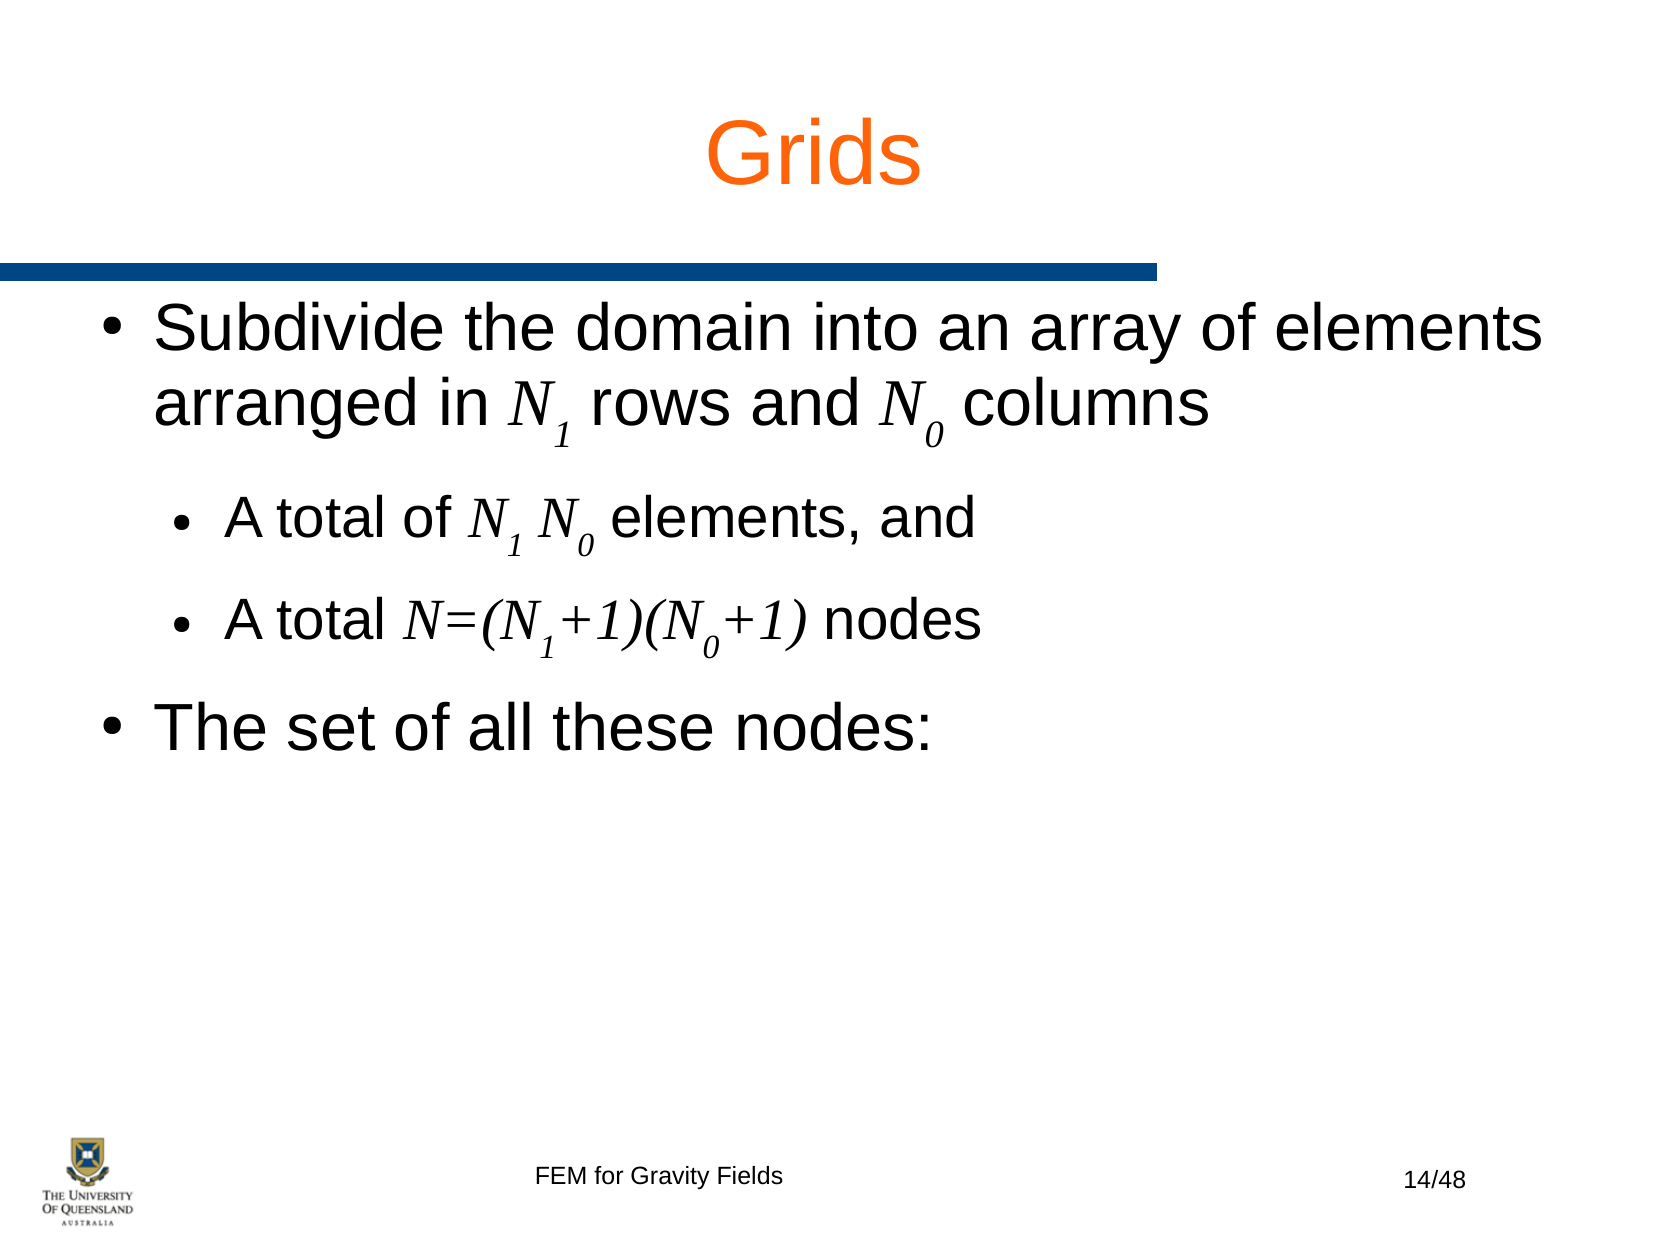

# Grids
Subdivide the domain into an array of elements arranged in N1 rows and N0 columns
A total of N1 N0 elements, and
A total N=(N1+1)(N0+1) nodes
The set of all these nodes: